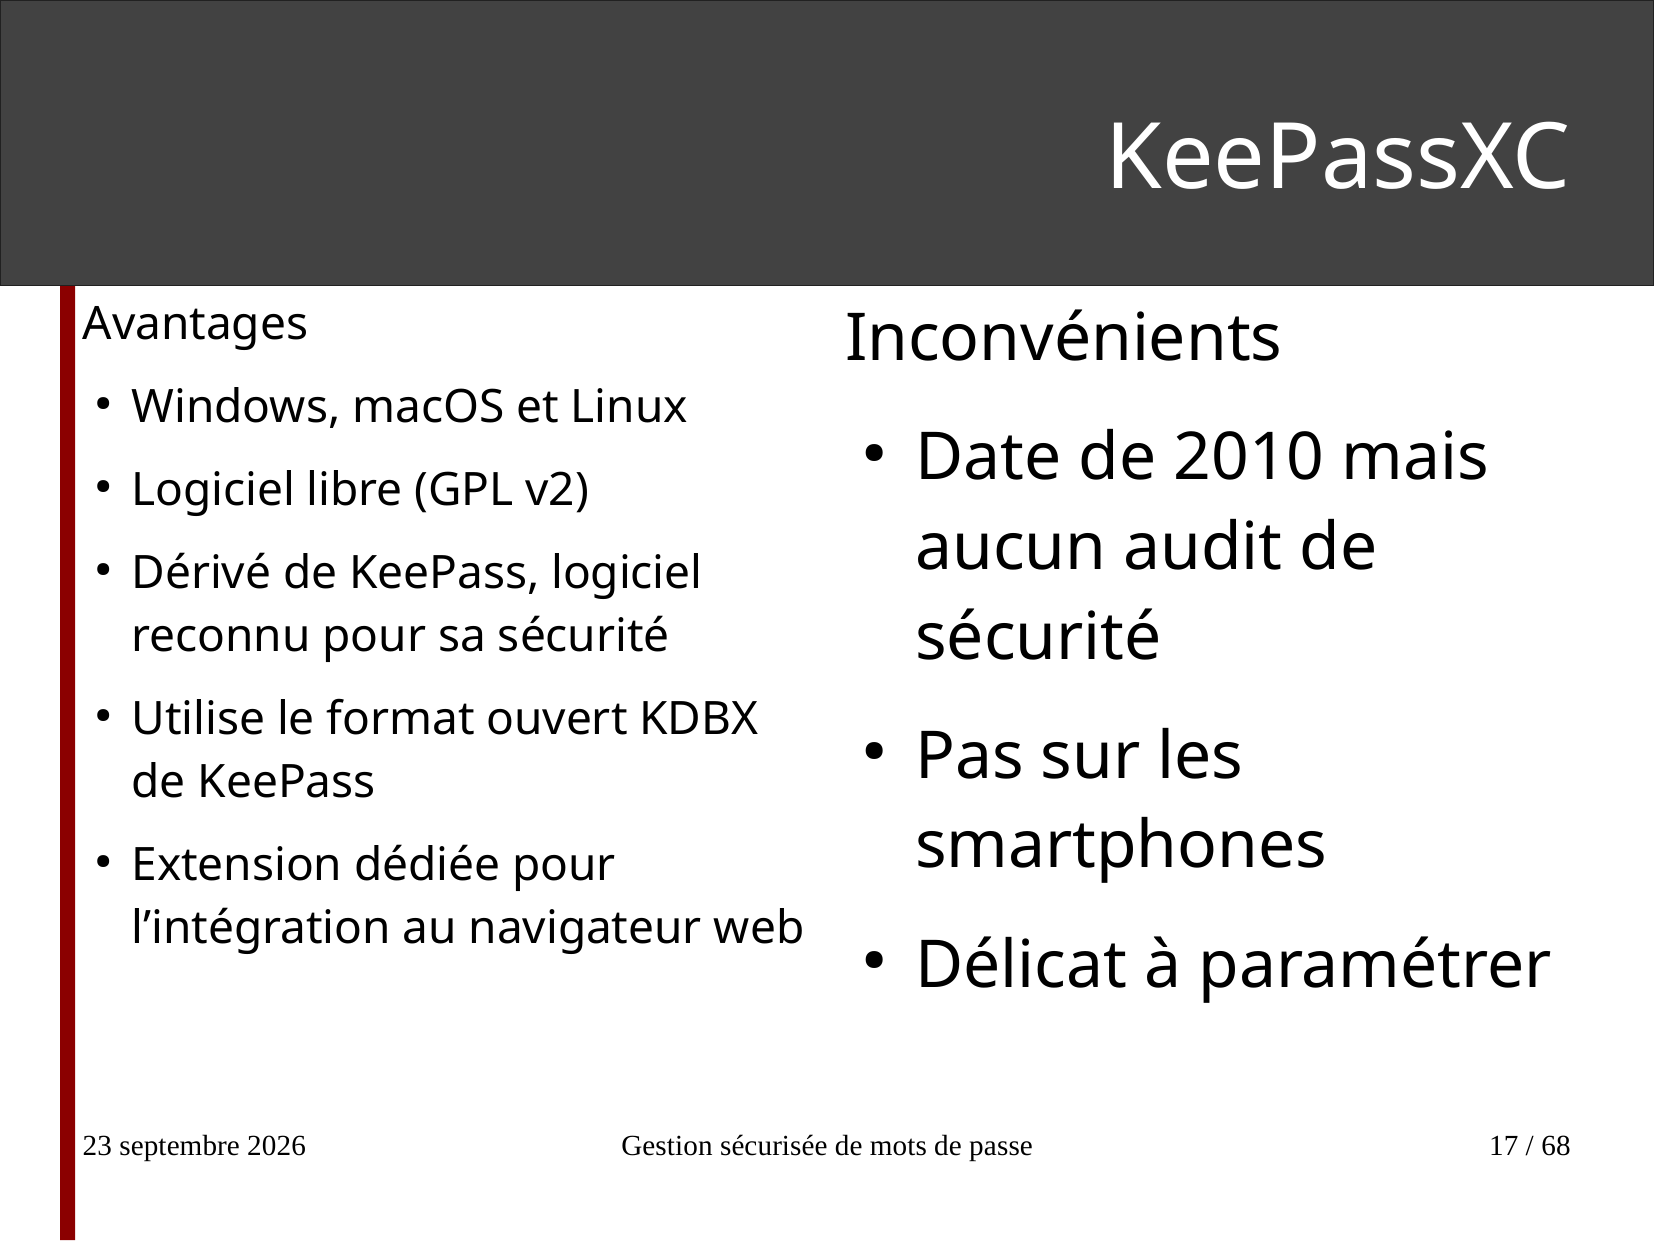

# KeePassXC
Avantages
Windows, macOS et Linux
Logiciel libre (GPL v2)
Dérivé de KeePass, logiciel reconnu pour sa sécurité
Utilise le format ouvert KDBX de KeePass
Extension dédiée pour l’intégration au navigateur web
Inconvénients
Date de 2010 mais aucun audit de sécurité
Pas sur les smartphones
Délicat à paramétrer
Gestion sécurisée de mots de passe
17